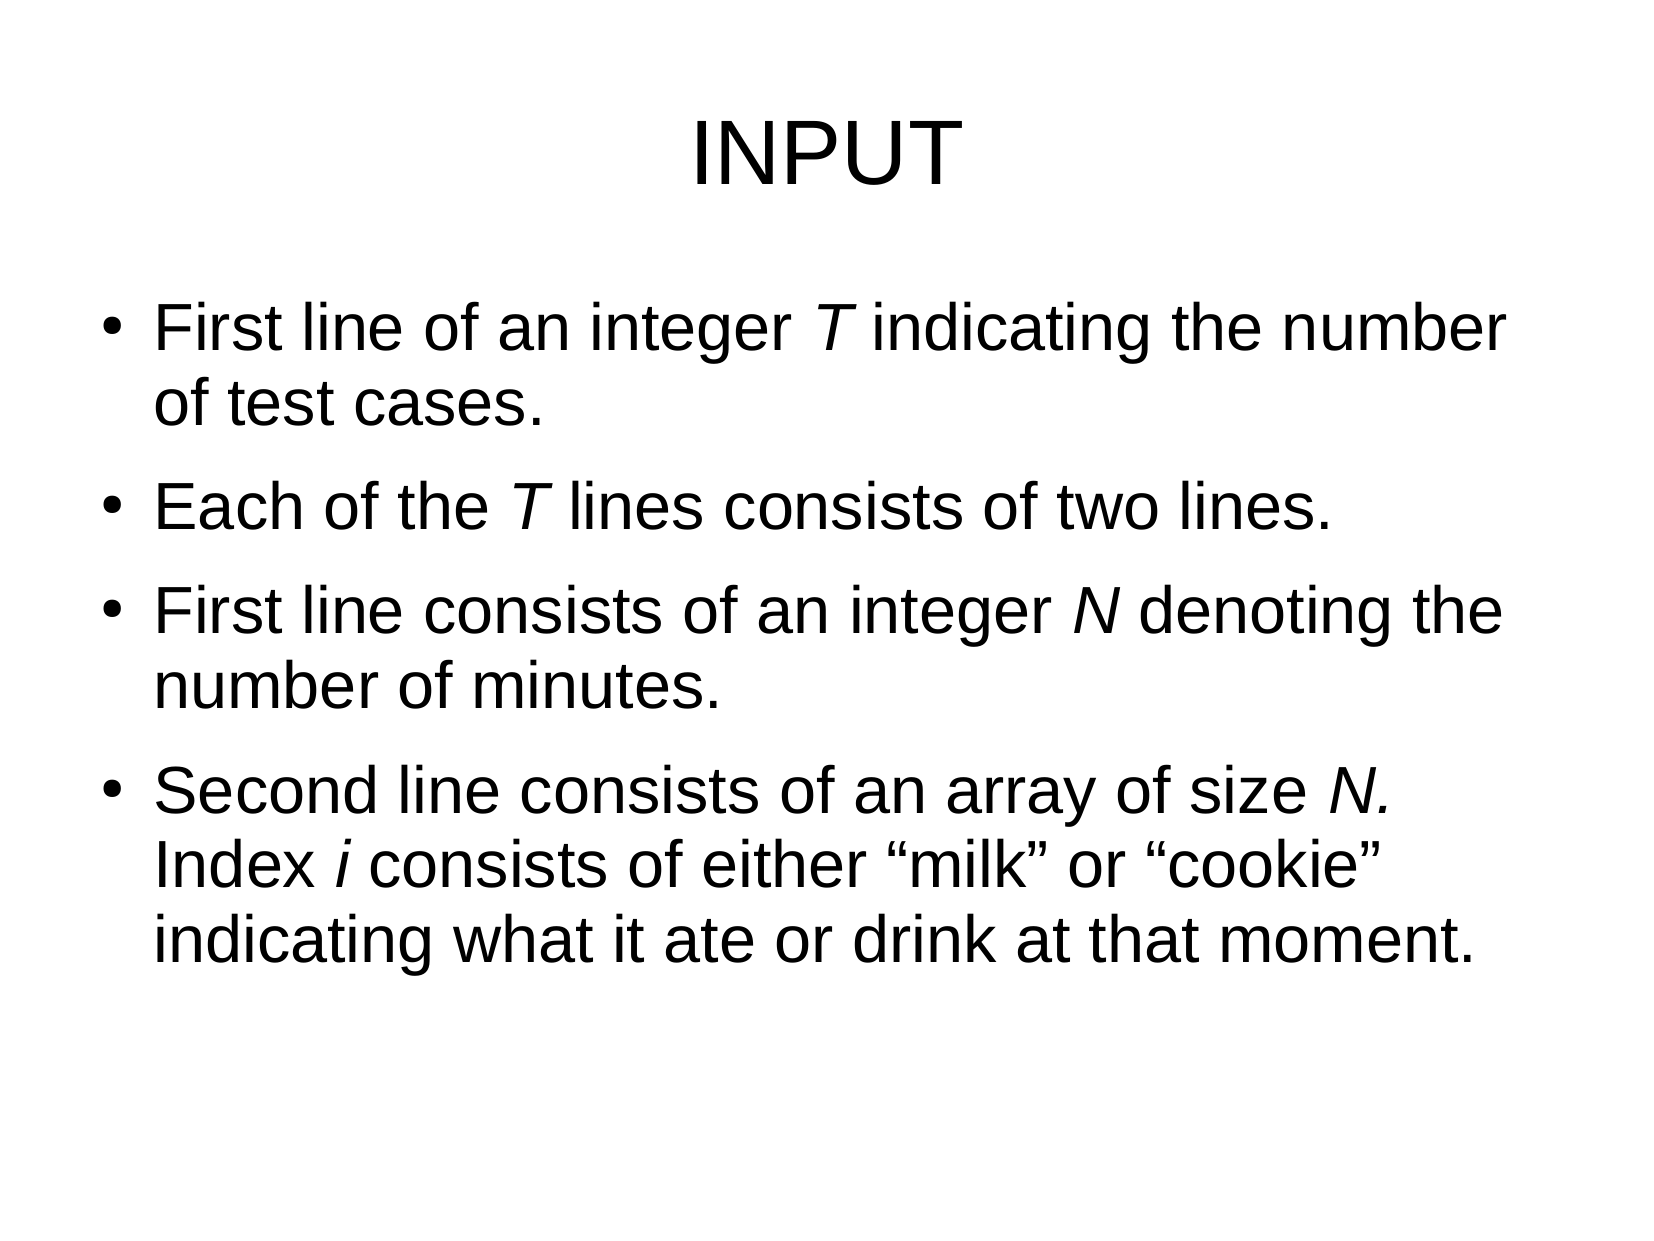

# INPUT
First line of an integer T indicating the number of test cases.
Each of the T lines consists of two lines.
First line consists of an integer N denoting the number of minutes.
Second line consists of an array of size N. Index i consists of either “milk” or “cookie” indicating what it ate or drink at that moment.